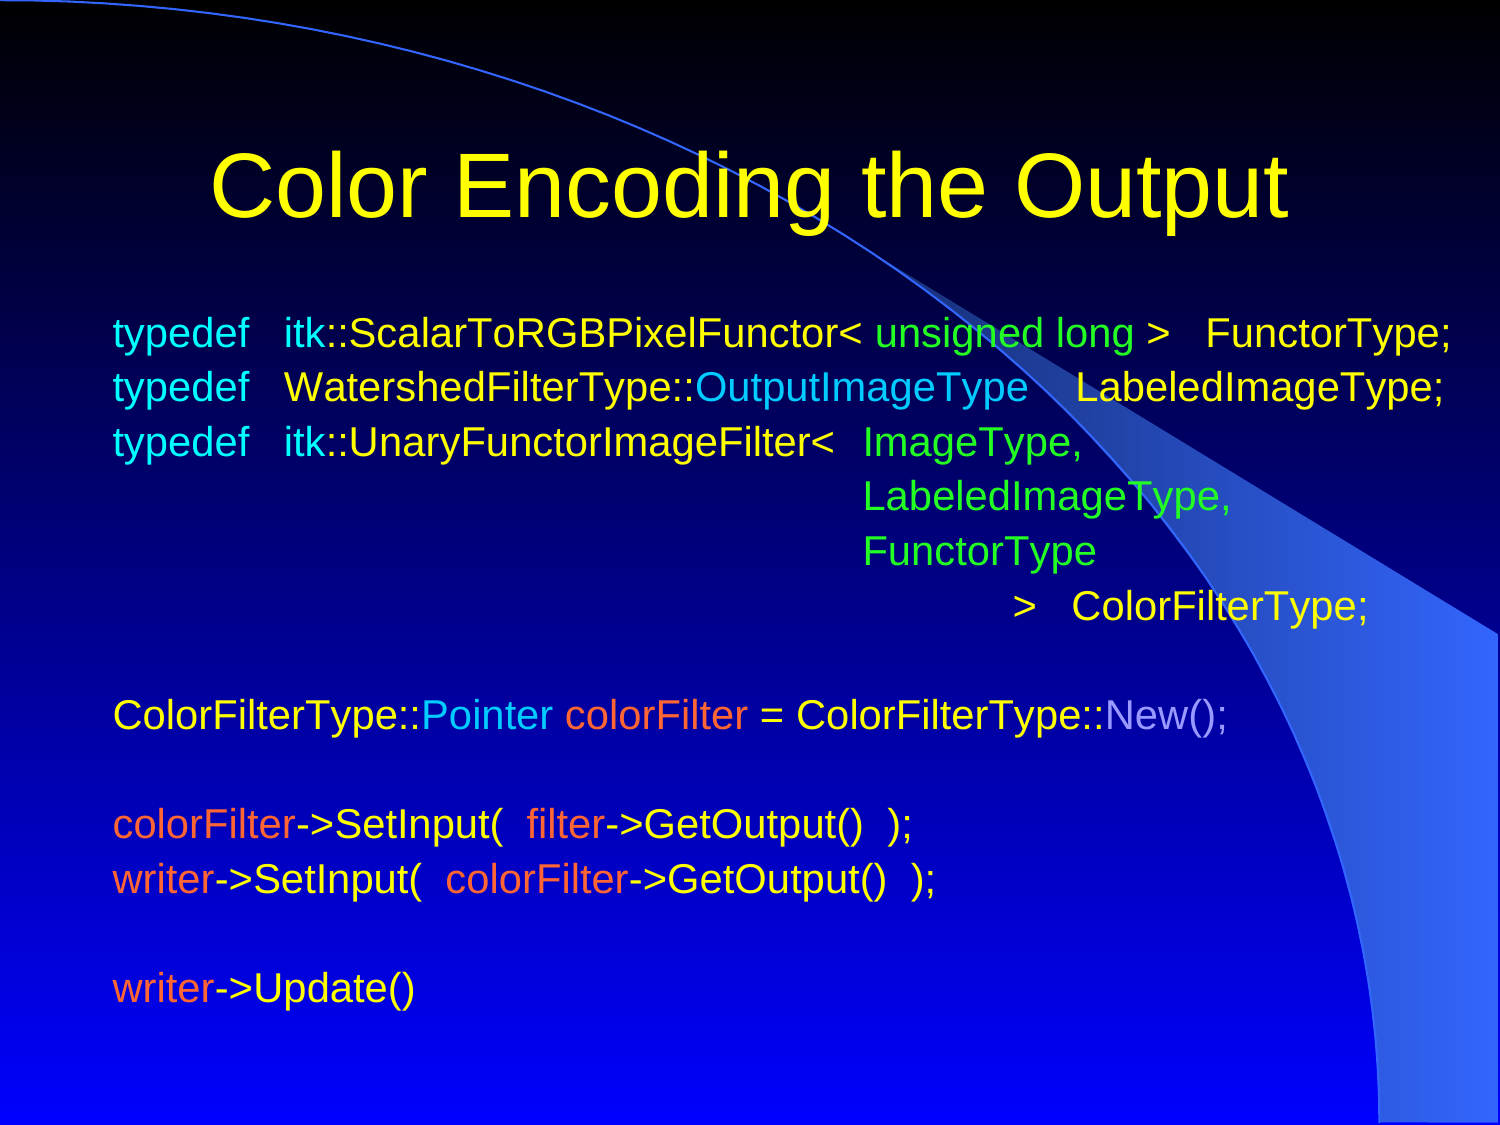

# Color Encoding the Output
typedef itk::ScalarToRGBPixelFunctor< unsigned long > FunctorType;
typedef WatershedFilterType::OutputImageType LabeledImageType;
typedef itk::UnaryFunctorImageFilter< 	ImageType,
					LabeledImageType,
					FunctorType
						> ColorFilterType;
ColorFilterType::Pointer colorFilter = ColorFilterType::New();
colorFilter->SetInput( filter->GetOutput() );
writer->SetInput( colorFilter->GetOutput() );
writer->Update()